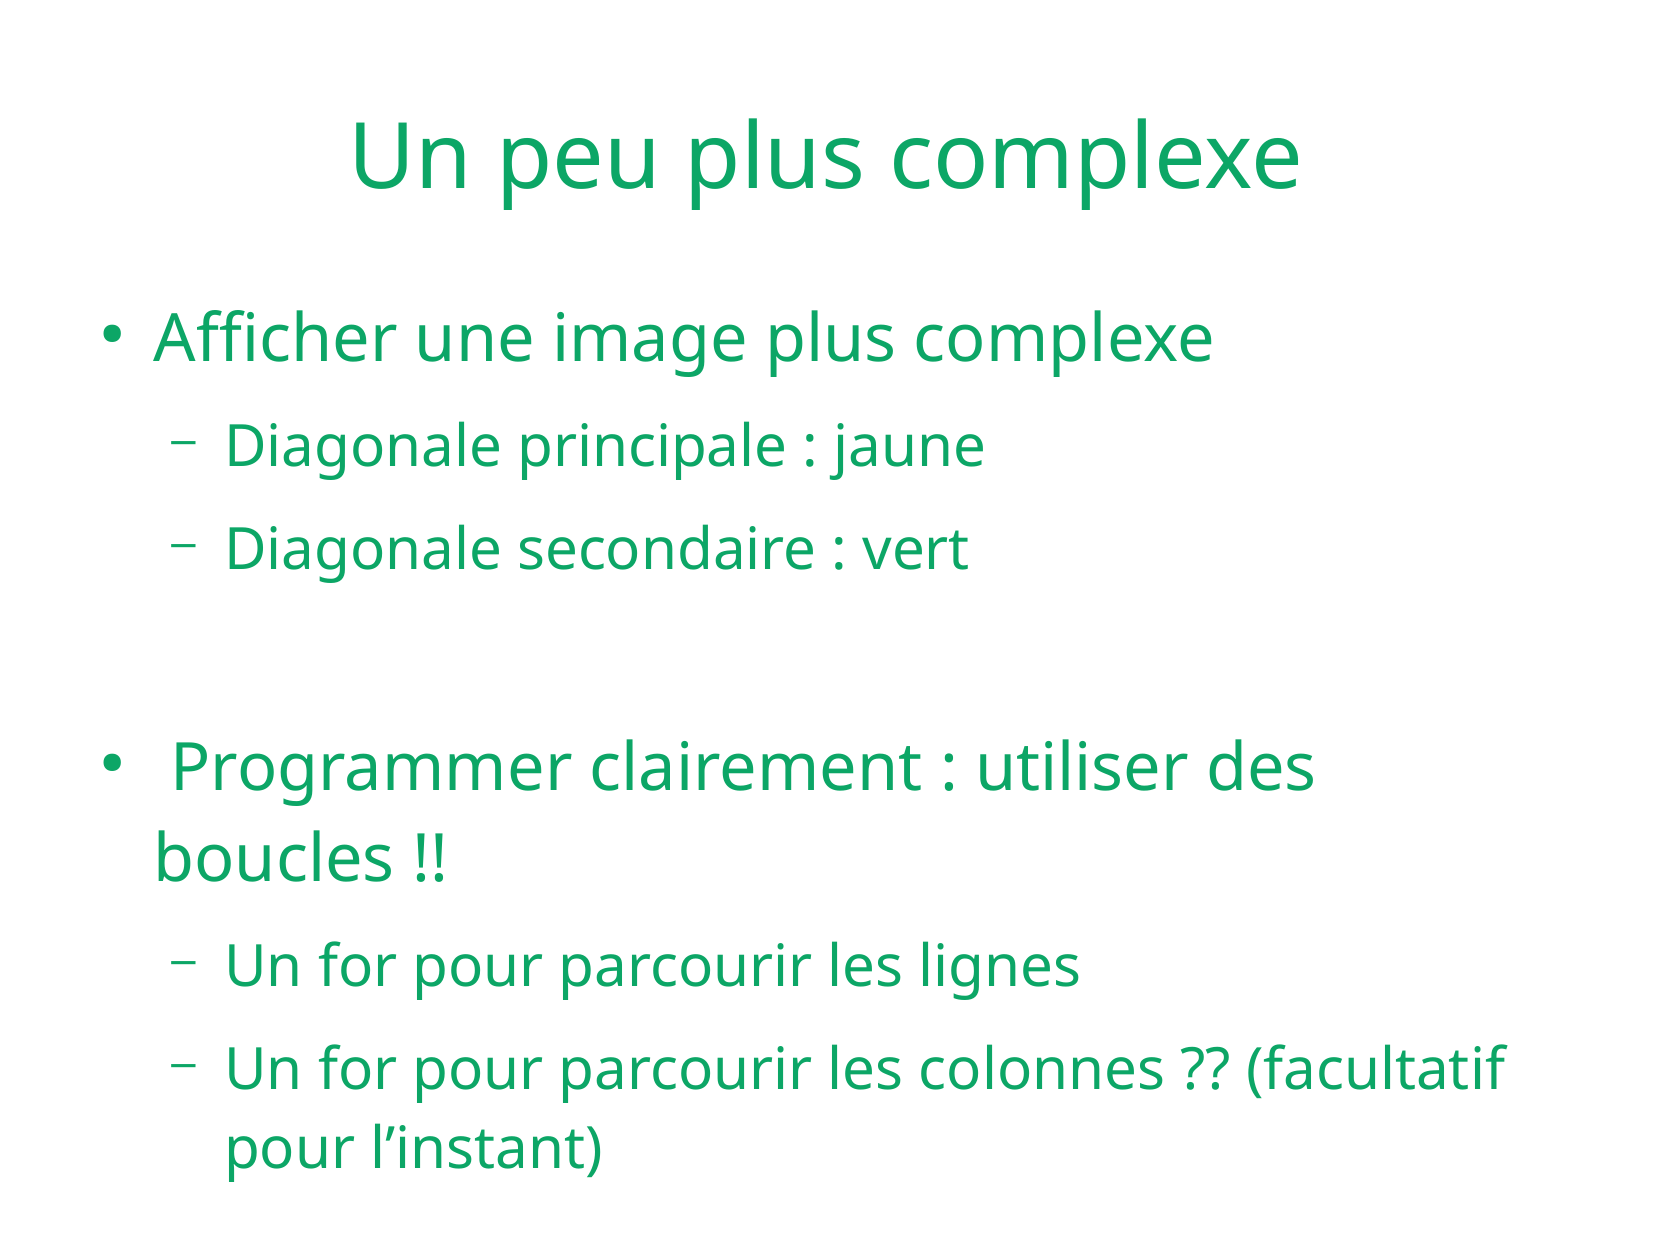

# Un peu plus complexe
Afficher une image plus complexe
Diagonale principale : jaune
Diagonale secondaire : vert
 Programmer clairement : utiliser des boucles !!
Un for pour parcourir les lignes
Un for pour parcourir les colonnes ?? (facultatif pour l’instant)